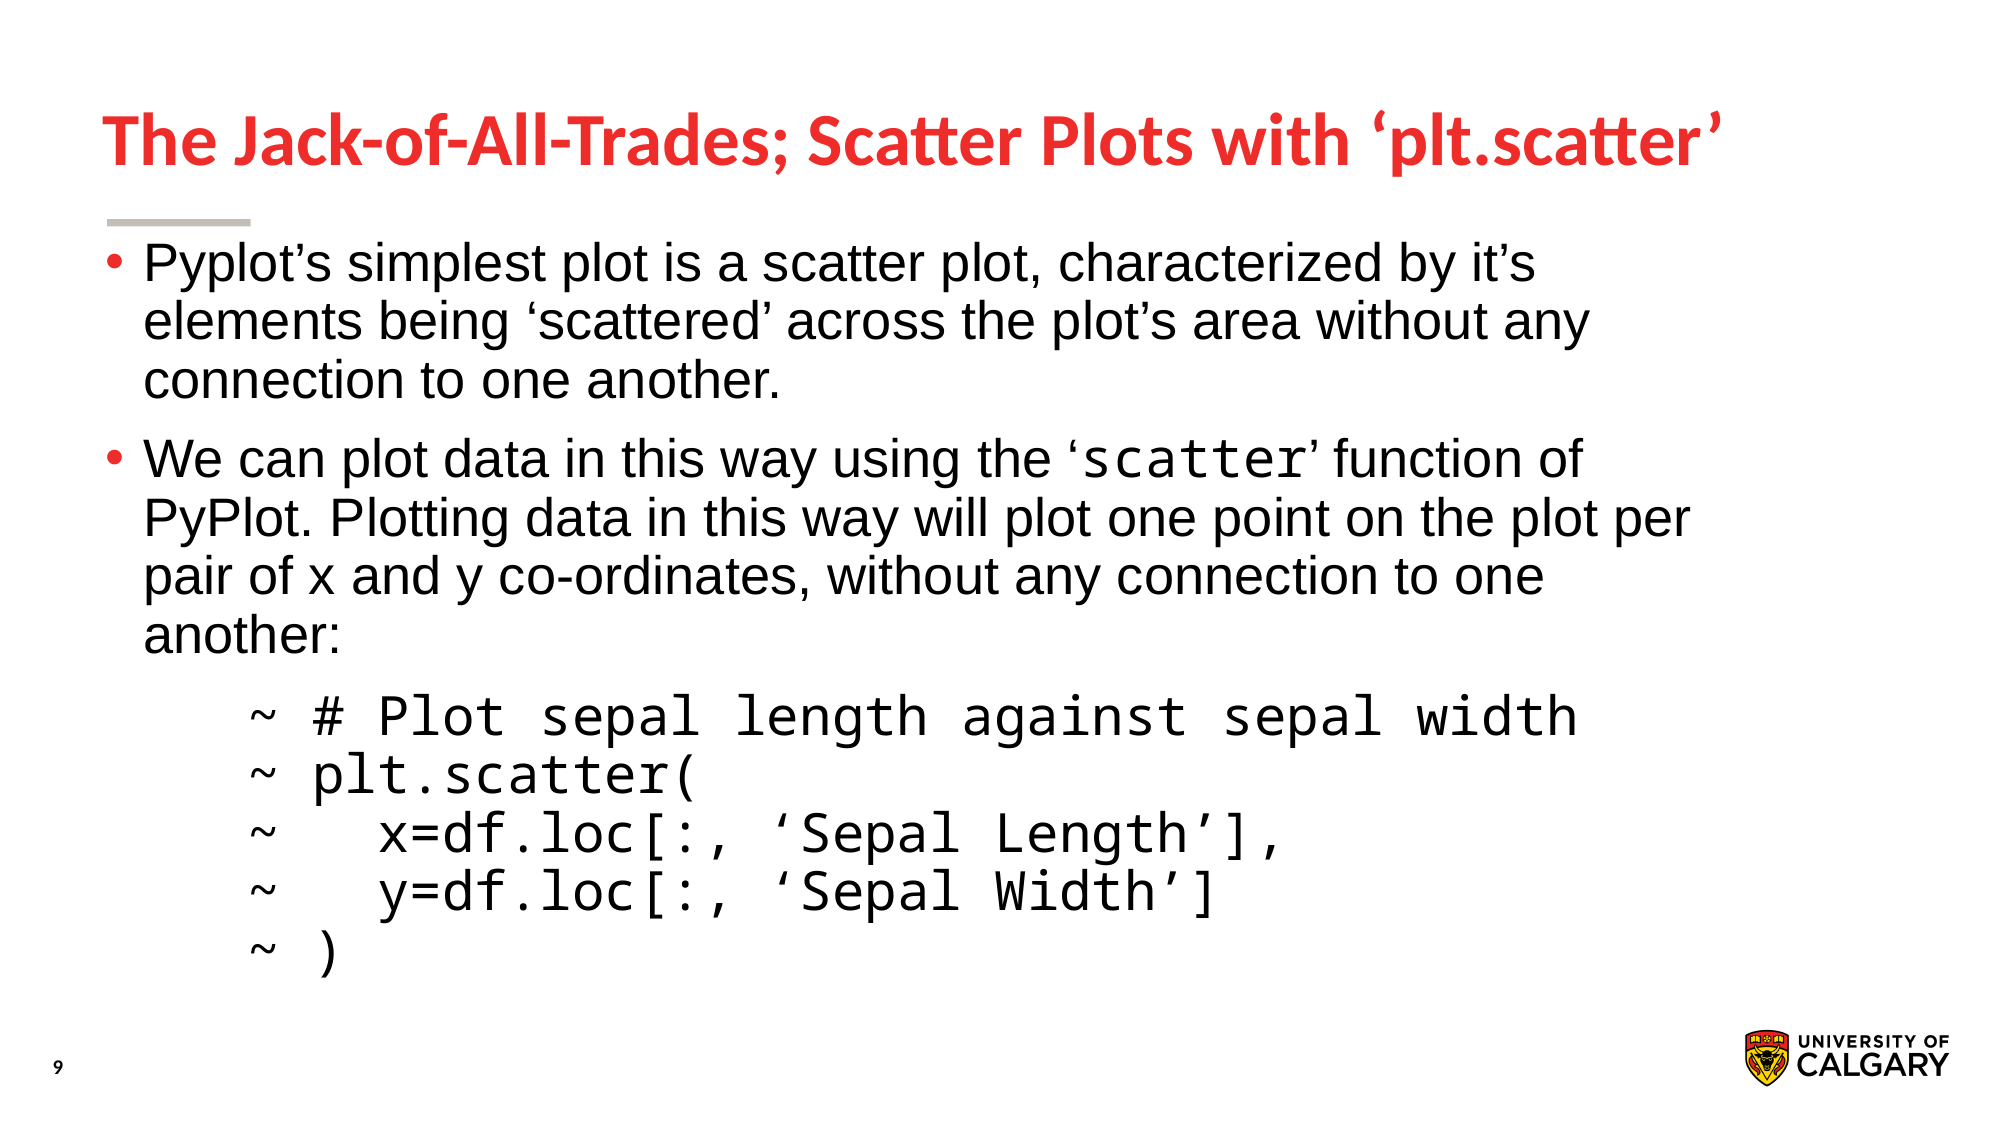

# The Jack-of-All-Trades; Scatter Plots with ‘plt.scatter’
Pyplot’s simplest plot is a scatter plot, characterized by it’s elements being ‘scattered’ across the plot’s area without any connection to one another.
We can plot data in this way using the ‘scatter’ function of PyPlot. Plotting data in this way will plot one point on the plot per pair of x and y co-ordinates, without any connection to one another:
~ # Plot sepal length against sepal width
~ plt.scatter(
~ x=df.loc[:, ‘Sepal Length’],
~ y=df.loc[:, ‘Sepal Width’]
~ )